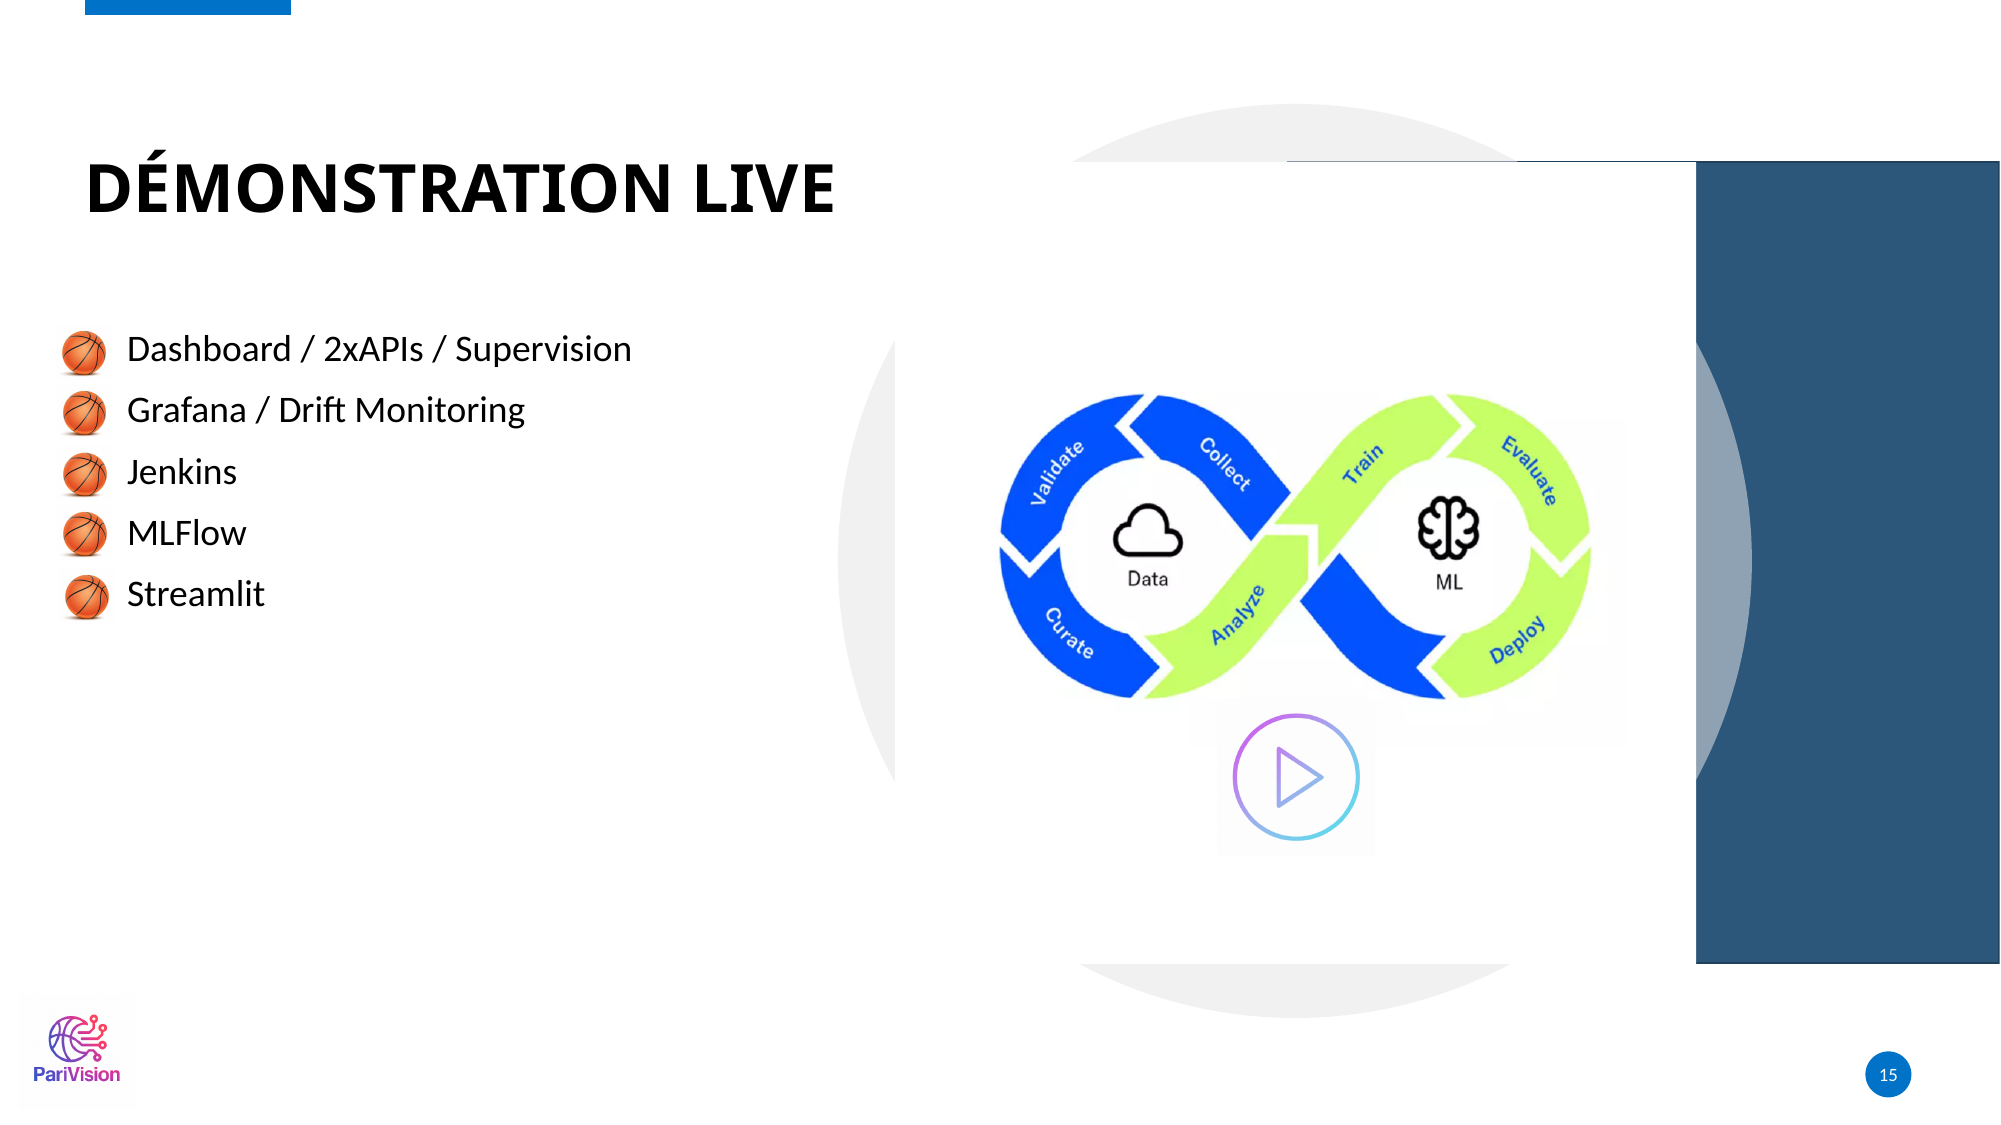

# Démonstration live
 Dashboard / 2xAPIs / Supervision
 Grafana / Drift Monitoring
 Jenkins
 MLFlow
 Streamlit